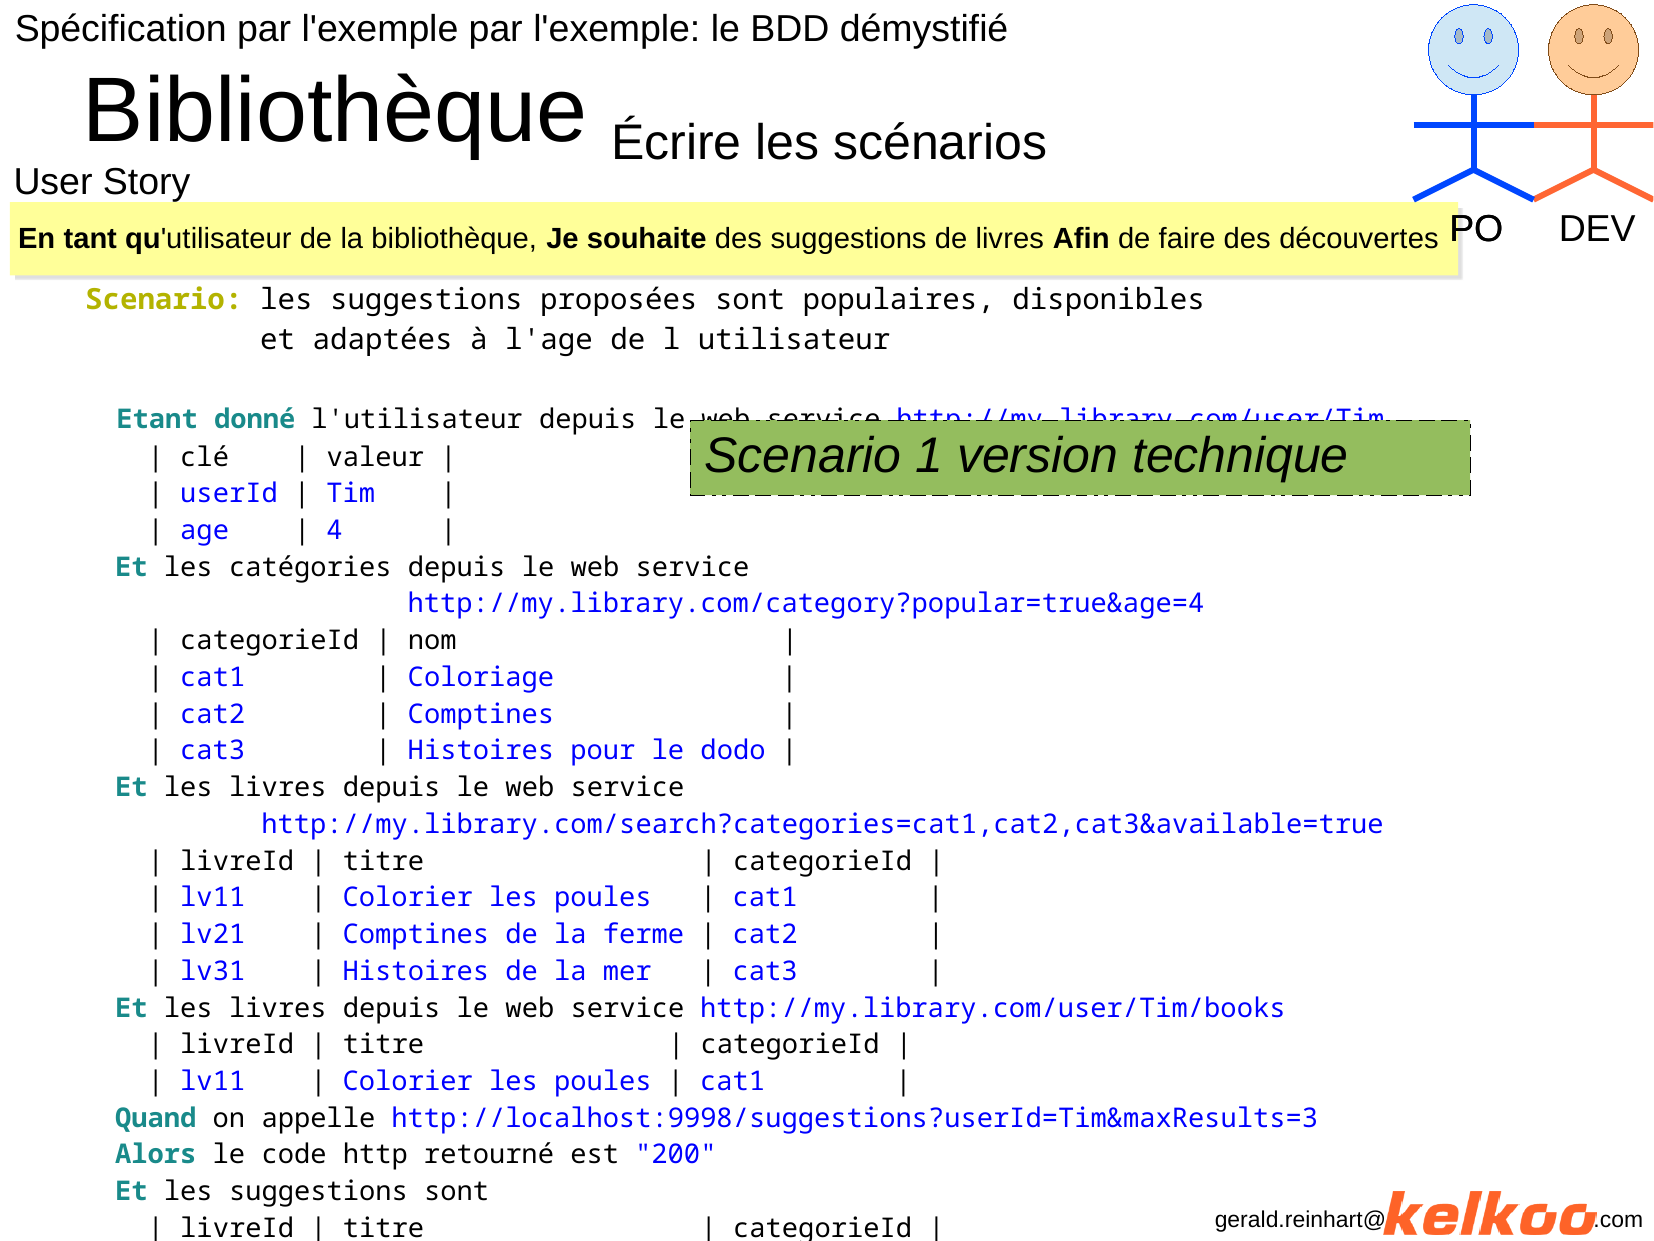

Spécification par l'exemple par l'exemple: le BDD démystifié
Bibliothèque
Écrire les scénarios
 PO
 PO
 DEV
User Story
 En tant qu'utilisateur de la bibliothèque, Je souhaite des suggestions de livres Afin de faire des découvertes
 Scenario: les suggestions proposées sont populaires, disponibles
 et adaptées à l'age de l utilisateur
 Etant donné l'utilisateur depuis le web service http://my.library.com/user/Tim
 | clé | valeur |
 | userId | Tim |
 | age | 4 |
 Et les catégories depuis le web service
 http://my.library.com/category?popular=true&age=4
 | categorieId | nom |
 | cat1 | Coloriage |
 | cat2 | Comptines |
 | cat3 | Histoires pour le dodo |
 Et les livres depuis le web service
 http://my.library.com/search?categories=cat1,cat2,cat3&available=true
 | livreId | titre | categorieId |
 | lv11 | Colorier les poules | cat1 |
 | lv21 | Comptines de la ferme | cat2 |
 | lv31 | Histoires de la mer | cat3 |
 Et les livres depuis le web service http://my.library.com/user/Tim/books
 | livreId | titre | categorieId |
 | lv11 | Colorier les poules | cat1 |
 Quand on appelle http://localhost:9998/suggestions?userId=Tim&maxResults=3
 Alors le code http retourné est "200"
 Et les suggestions sont
 | livreId | titre | categorieId |
 | lv11 | Colorier les poules | cat1 |
 | lv21 | Comptines de la ferme | cat2 |
 | lv31 | Histoires de la mer | cat3 |
Scenario 1 version technique
 gerald.reinhart@ .com